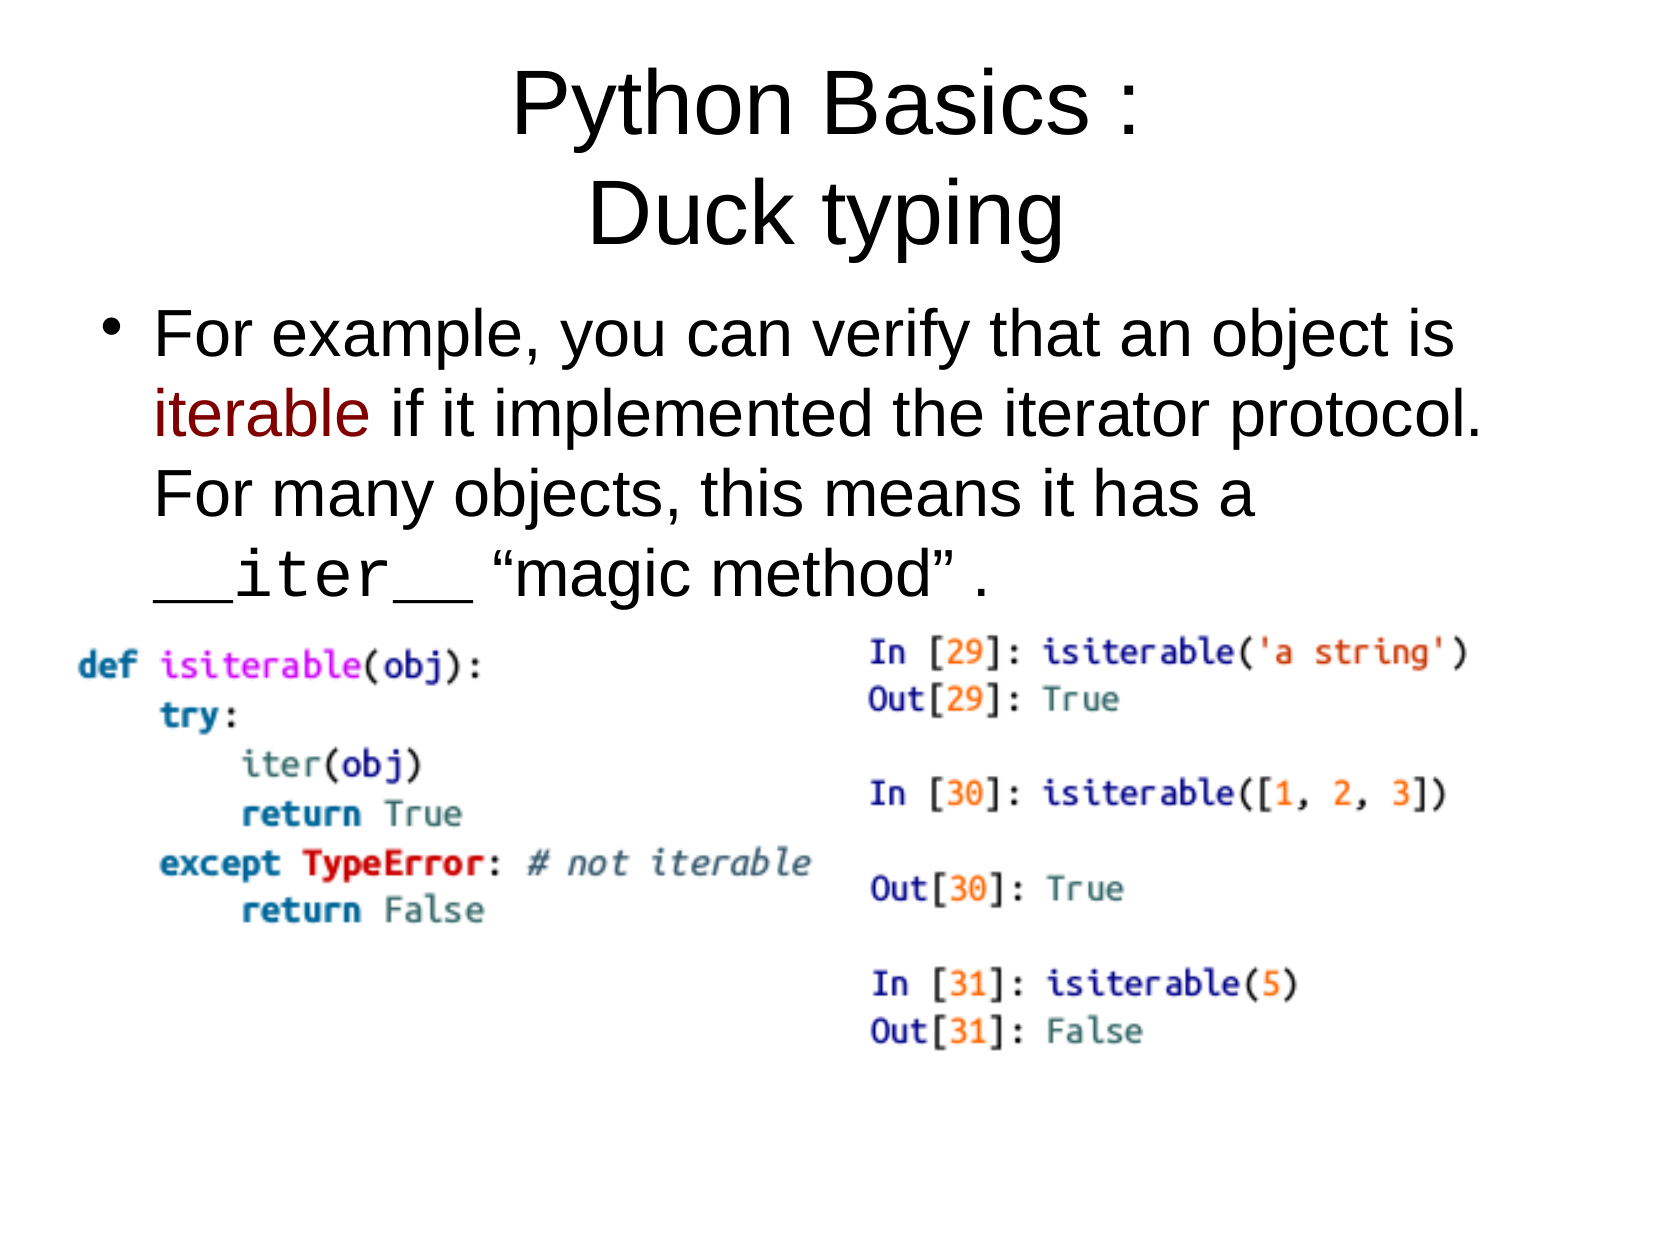

Python Basics :
Duck typing
For example, you can verify that an object is iterable if it implemented the iterator protocol. For many objects, this means it has a __iter__ “magic method” .